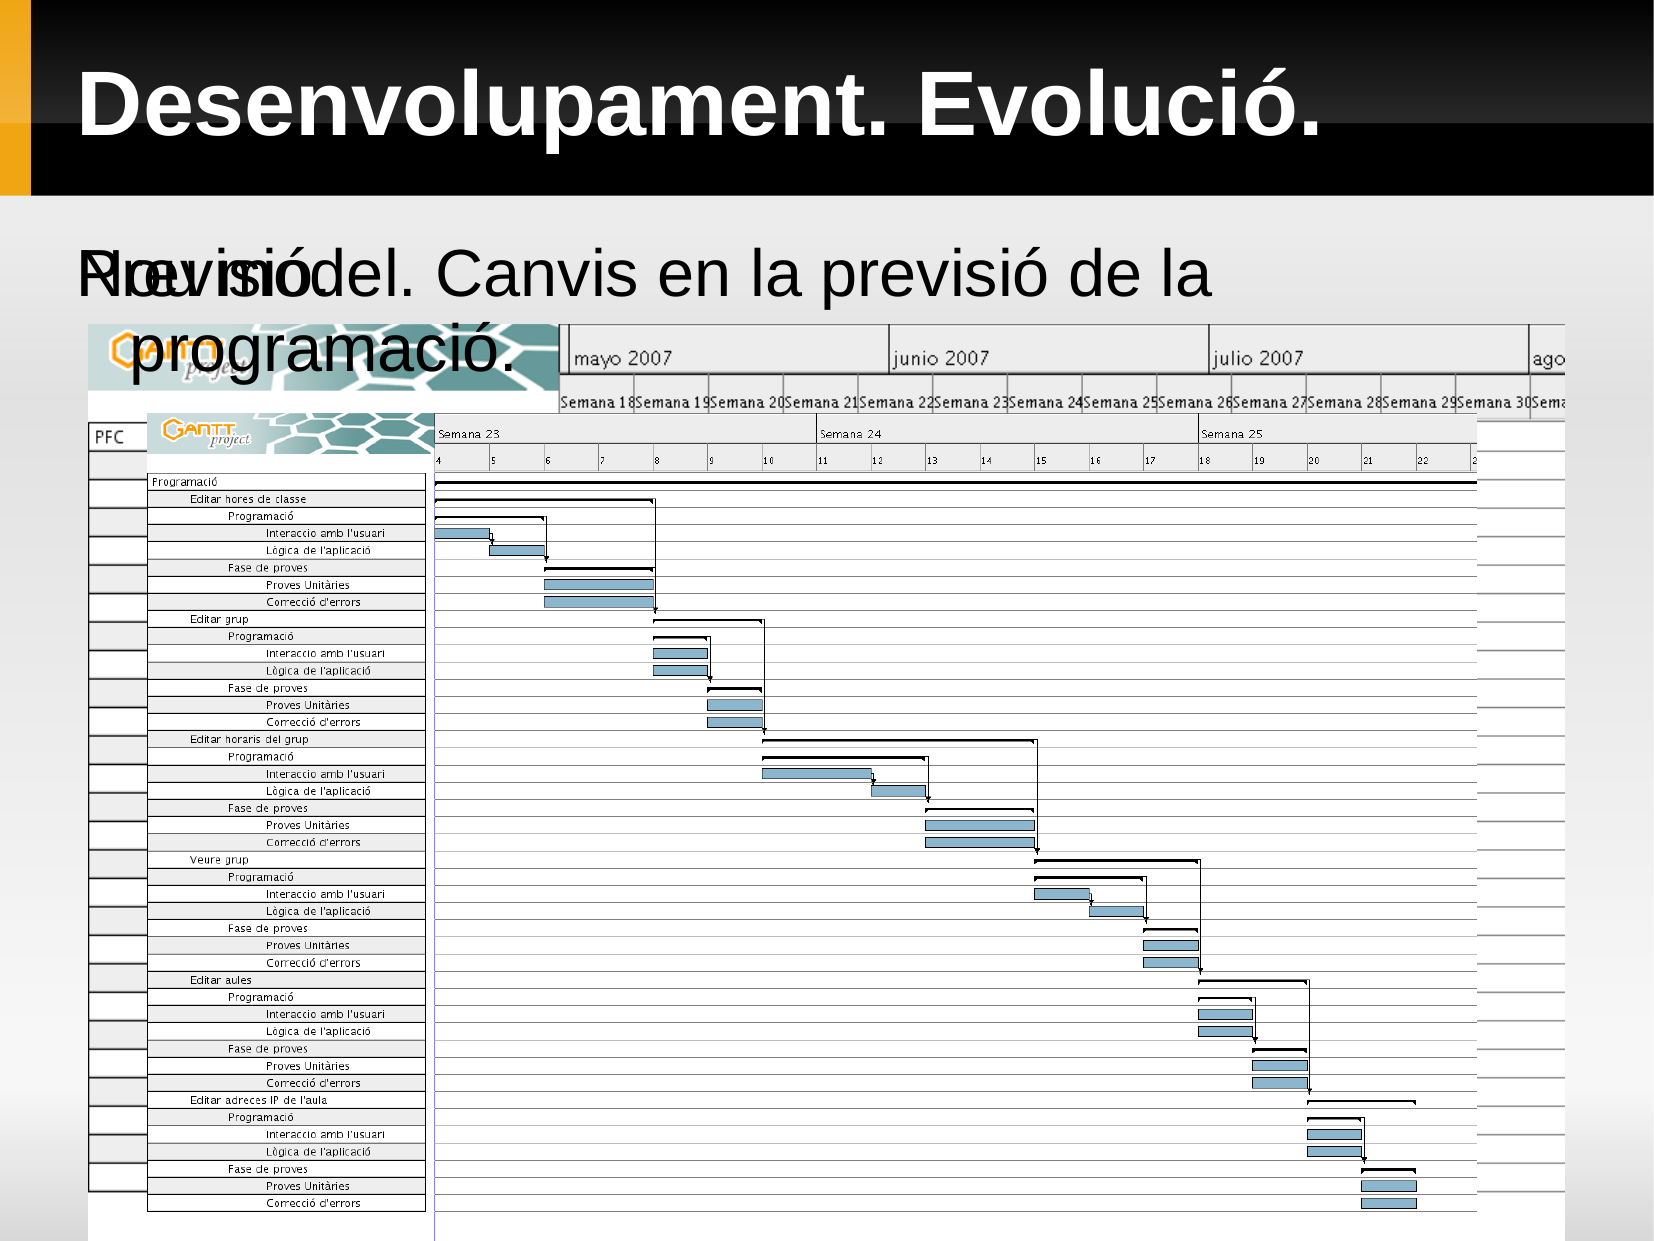

Desenvolupament. Evolució.
# Previsió.
Nou model. Canvis en la previsió de la programació.